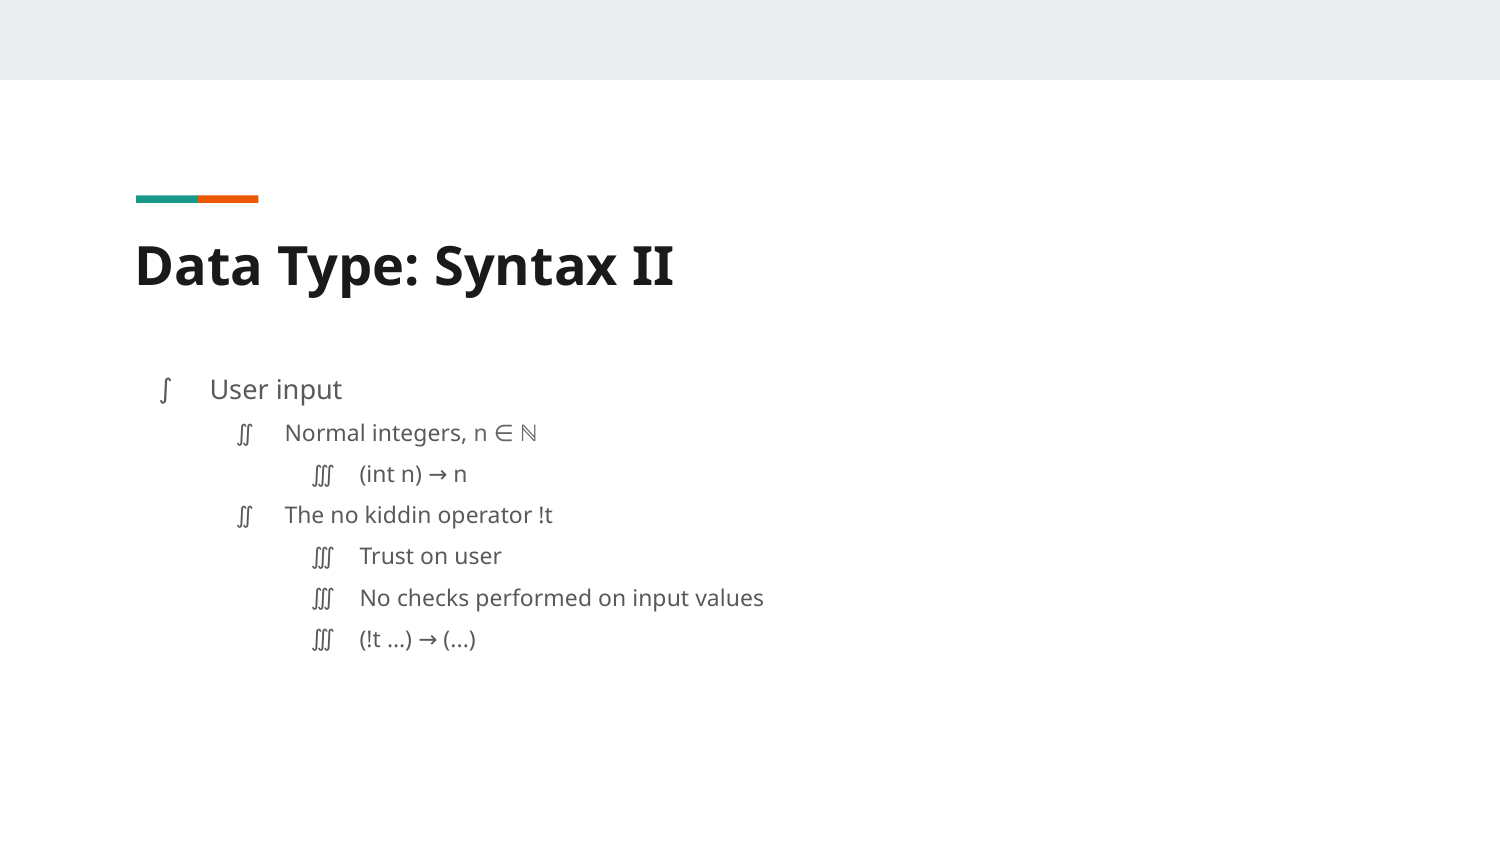

# Data Type: Syntax II
User input
Normal integers, n ∈ ℕ
(int n) → n
The no kiddin operator !t
Trust on user
No checks performed on input values
(!t …) → (...)